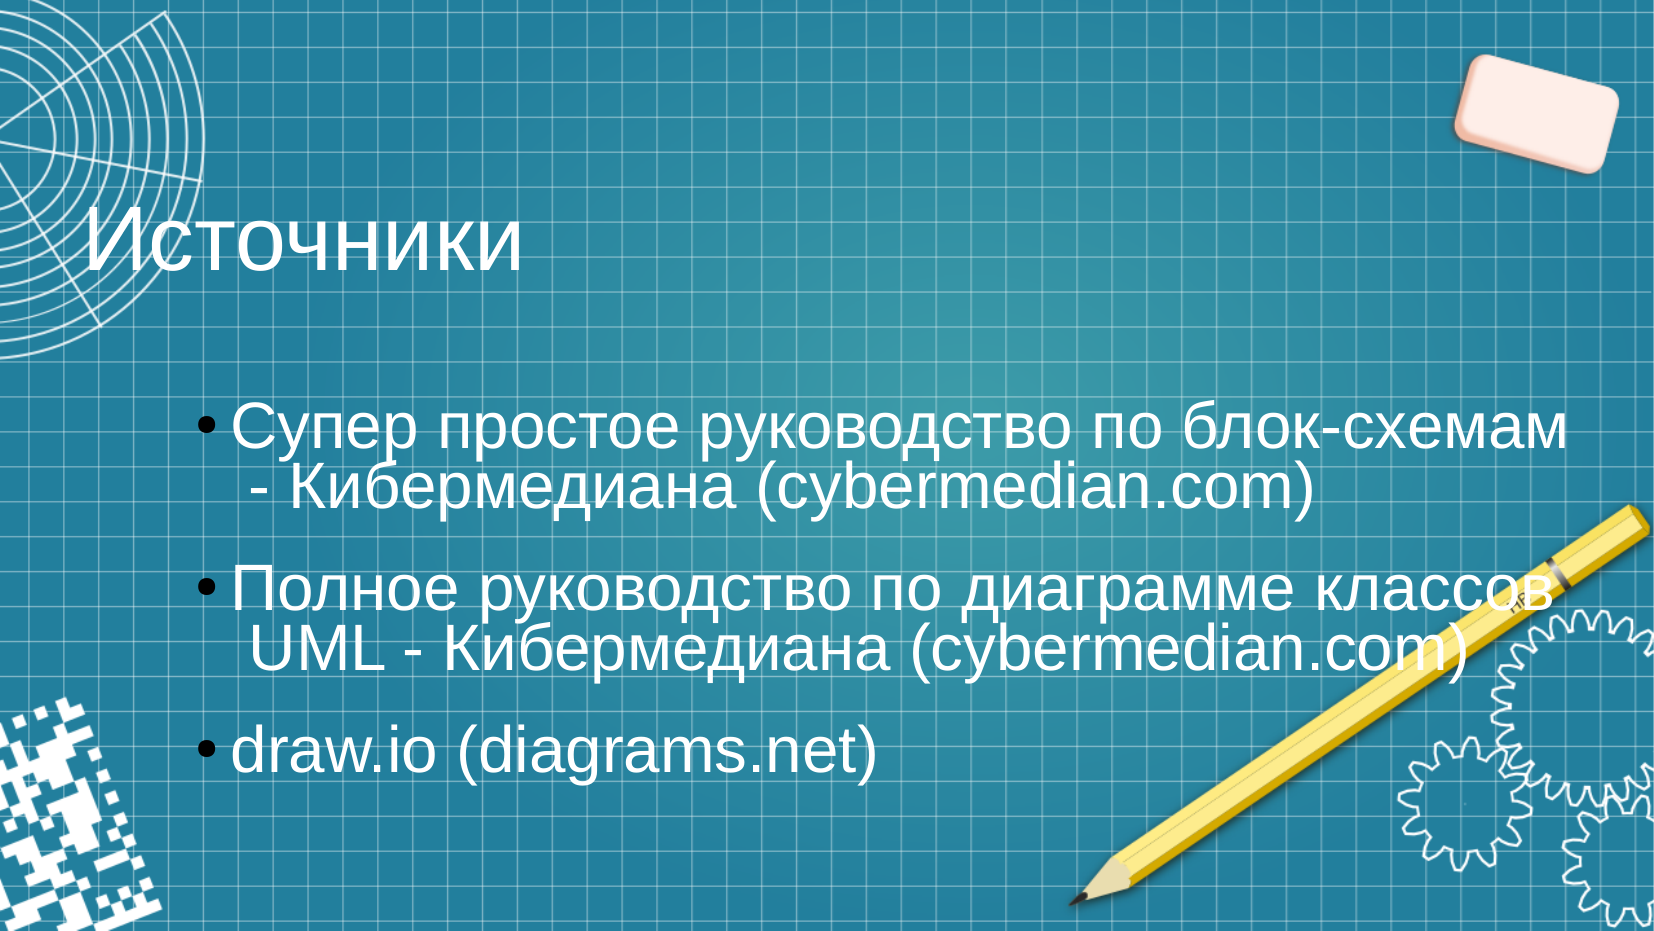

# Источники
Супер простое руководство по блок-схемам - Кибермедиана (cybermedian.com)
Полное руководство по диаграмме классов UML - Кибермедиана (cybermedian.com)
draw.io (diagrams.net)